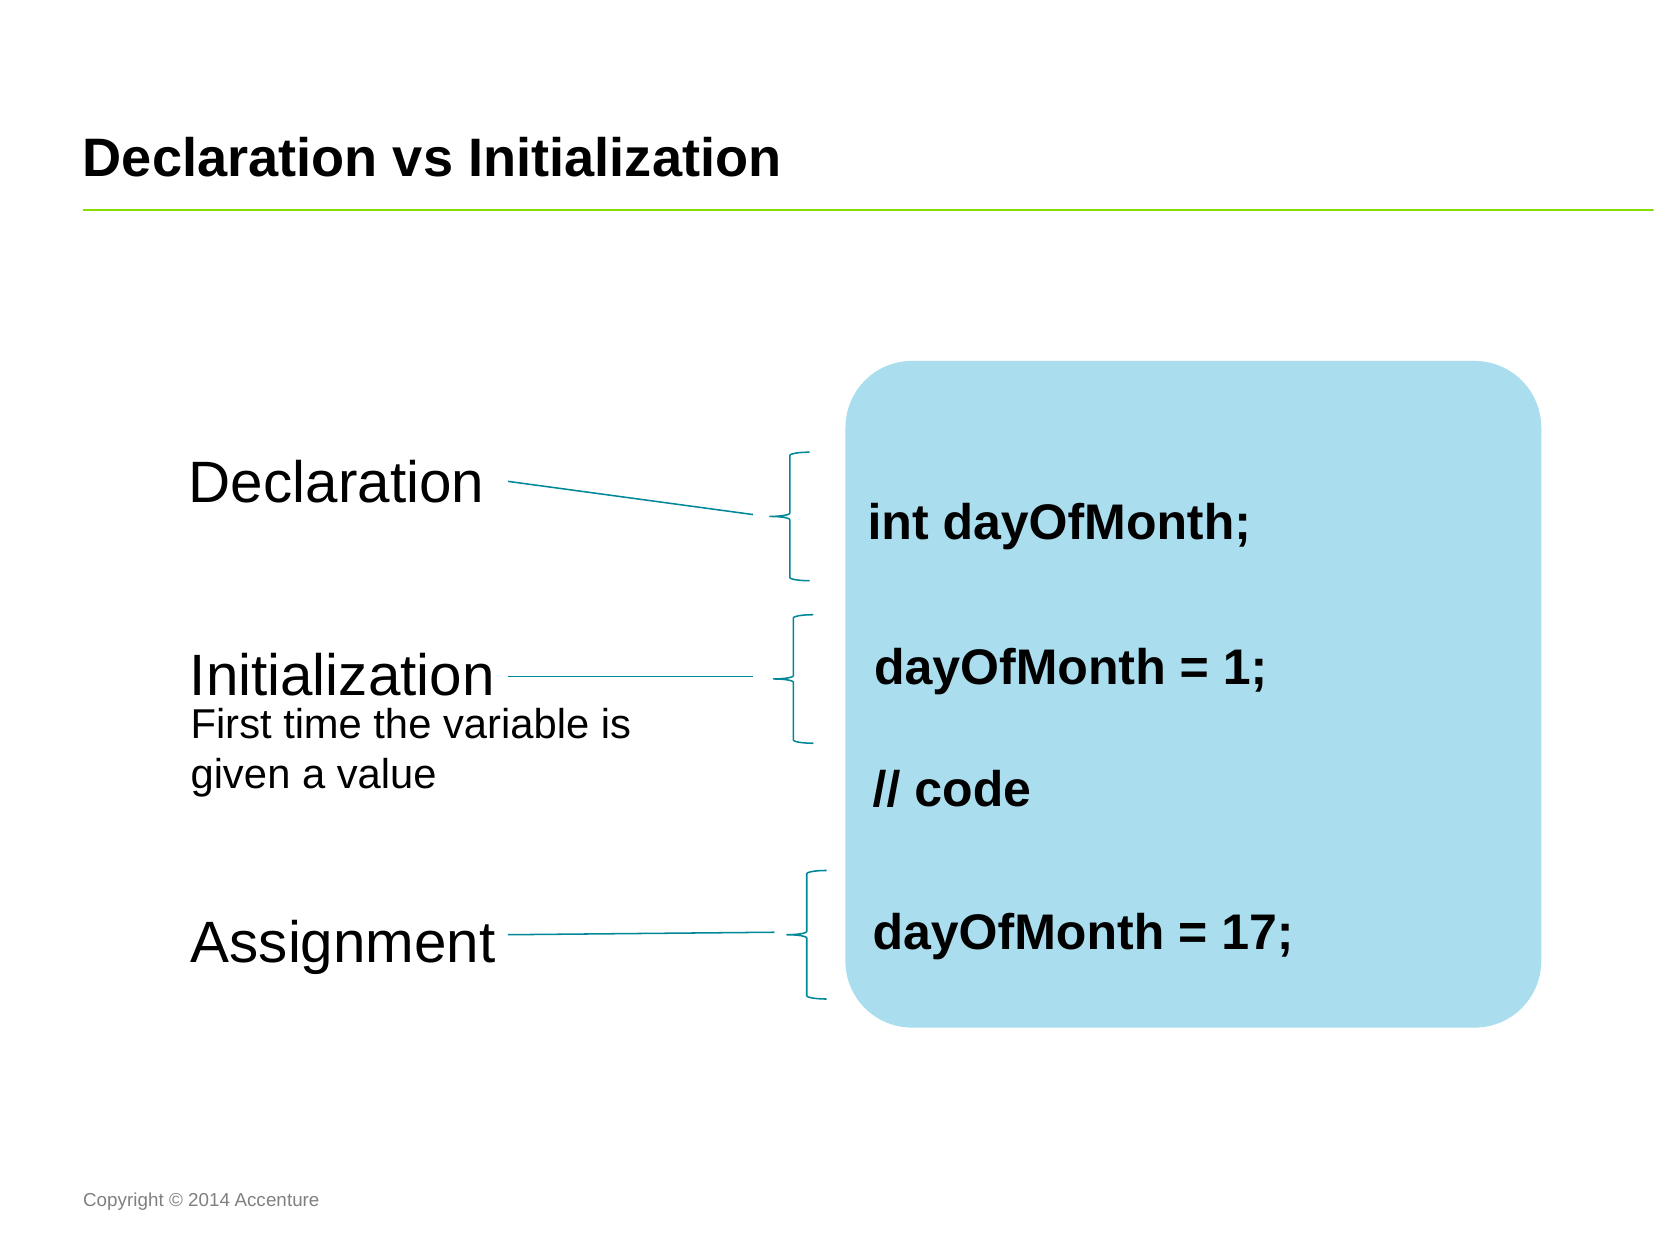

# Declaration vs Initialization
Declaration
int dayOfMonth;
Initialization
dayOfMonth = 1;
// code
dayOfMonth = 17;
First time the variable is given a value
Assignment